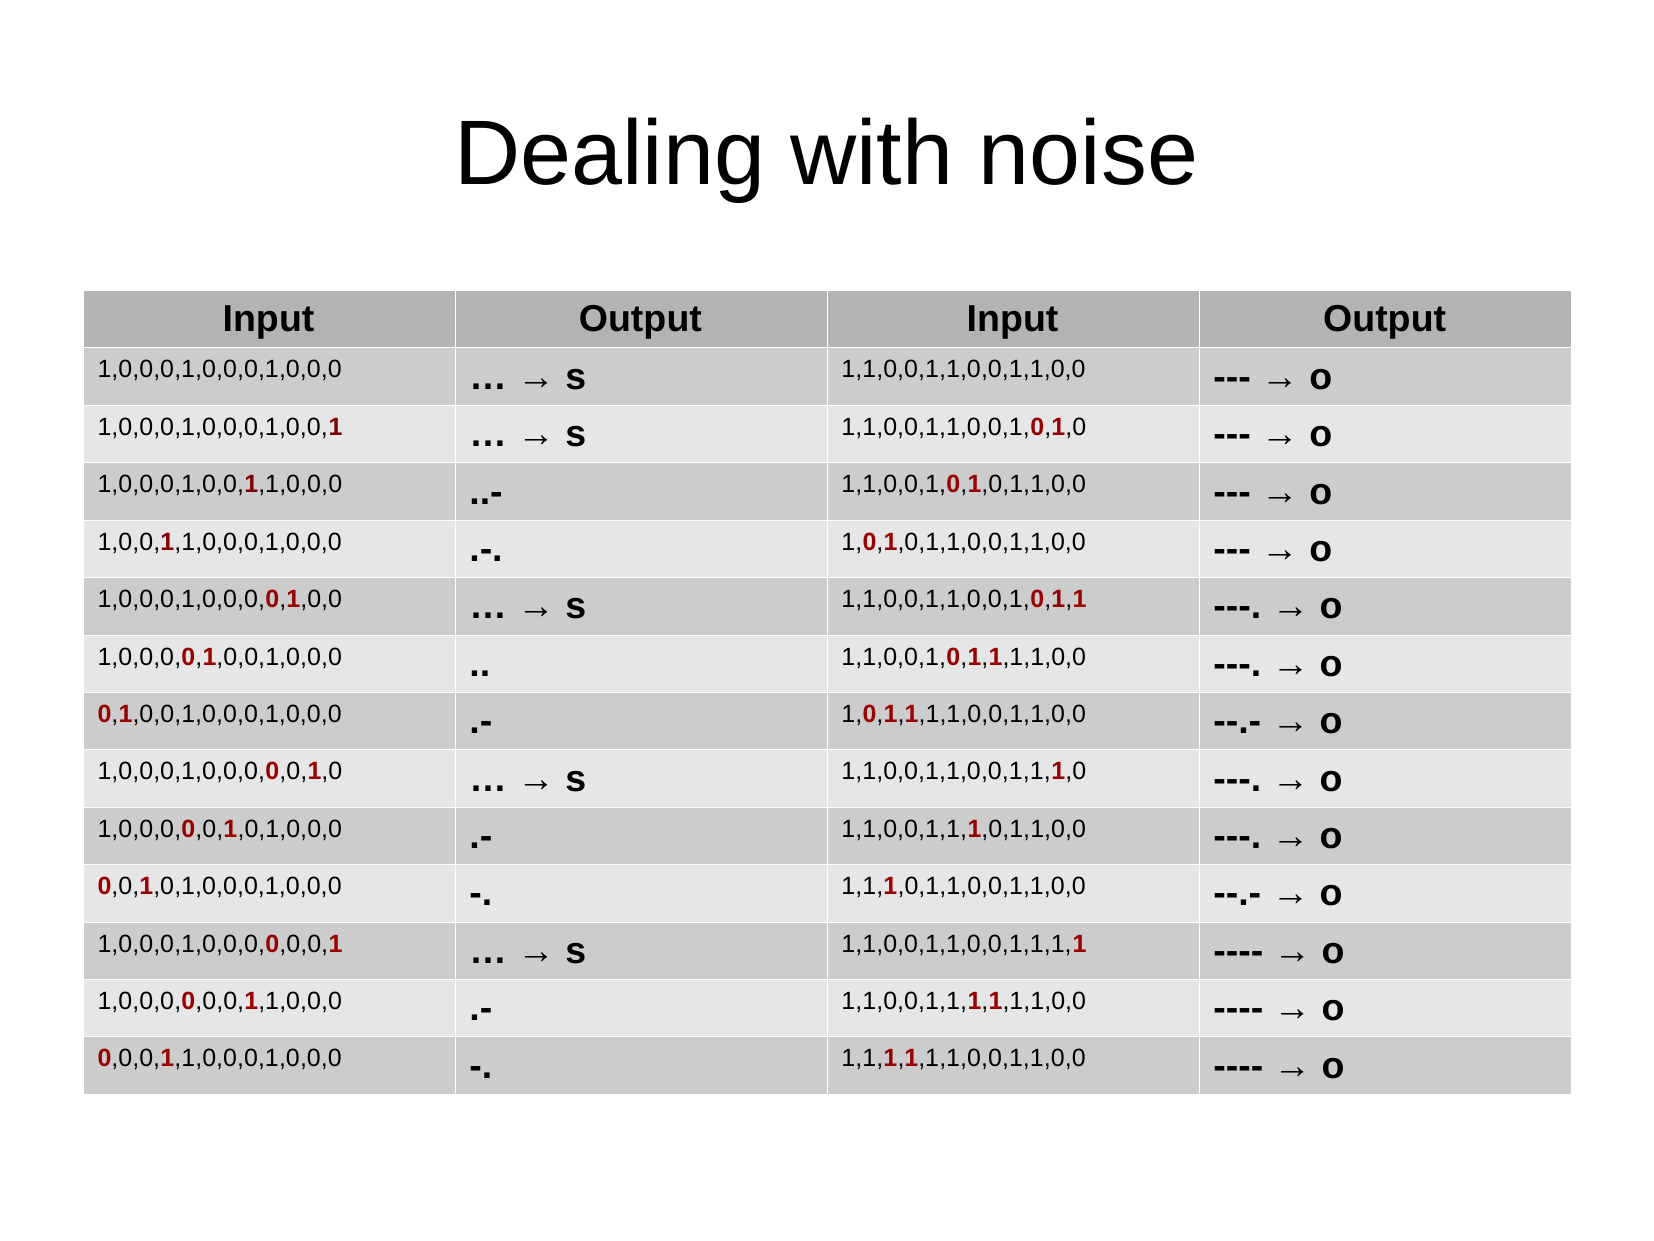

# Dealing with noise
| Input | Output | Input | Output |
| --- | --- | --- | --- |
| 1,0,0,0,1,0,0,0,1,0,0,0 | … → s | 1,1,0,0,1,1,0,0,1,1,0,0 | --- → o |
| 1,0,0,0,1,0,0,0,1,0,0,1 | … → s | 1,1,0,0,1,1,0,0,1,0,1,0 | --- → o |
| 1,0,0,0,1,0,0,1,1,0,0,0 | ..- | 1,1,0,0,1,0,1,0,1,1,0,0 | --- → o |
| 1,0,0,1,1,0,0,0,1,0,0,0 | .-. | 1,0,1,0,1,1,0,0,1,1,0,0 | --- → o |
| 1,0,0,0,1,0,0,0,0,1,0,0 | … → s | 1,1,0,0,1,1,0,0,1,0,1,1 | ---. → o |
| 1,0,0,0,0,1,0,0,1,0,0,0 | .. | 1,1,0,0,1,0,1,1,1,1,0,0 | ---. → o |
| 0,1,0,0,1,0,0,0,1,0,0,0 | .- | 1,0,1,1,1,1,0,0,1,1,0,0 | --.- → o |
| 1,0,0,0,1,0,0,0,0,0,1,0 | … → s | 1,1,0,0,1,1,0,0,1,1,1,0 | ---. → o |
| 1,0,0,0,0,0,1,0,1,0,0,0 | .- | 1,1,0,0,1,1,1,0,1,1,0,0 | ---. → o |
| 0,0,1,0,1,0,0,0,1,0,0,0 | -. | 1,1,1,0,1,1,0,0,1,1,0,0 | --.- → o |
| 1,0,0,0,1,0,0,0,0,0,0,1 | … → s | 1,1,0,0,1,1,0,0,1,1,1,1 | ---- → o |
| 1,0,0,0,0,0,0,1,1,0,0,0 | .- | 1,1,0,0,1,1,1,1,1,1,0,0 | ---- → o |
| 0,0,0,1,1,0,0,0,1,0,0,0 | -. | 1,1,1,1,1,1,0,0,1,1,0,0 | ---- → o |